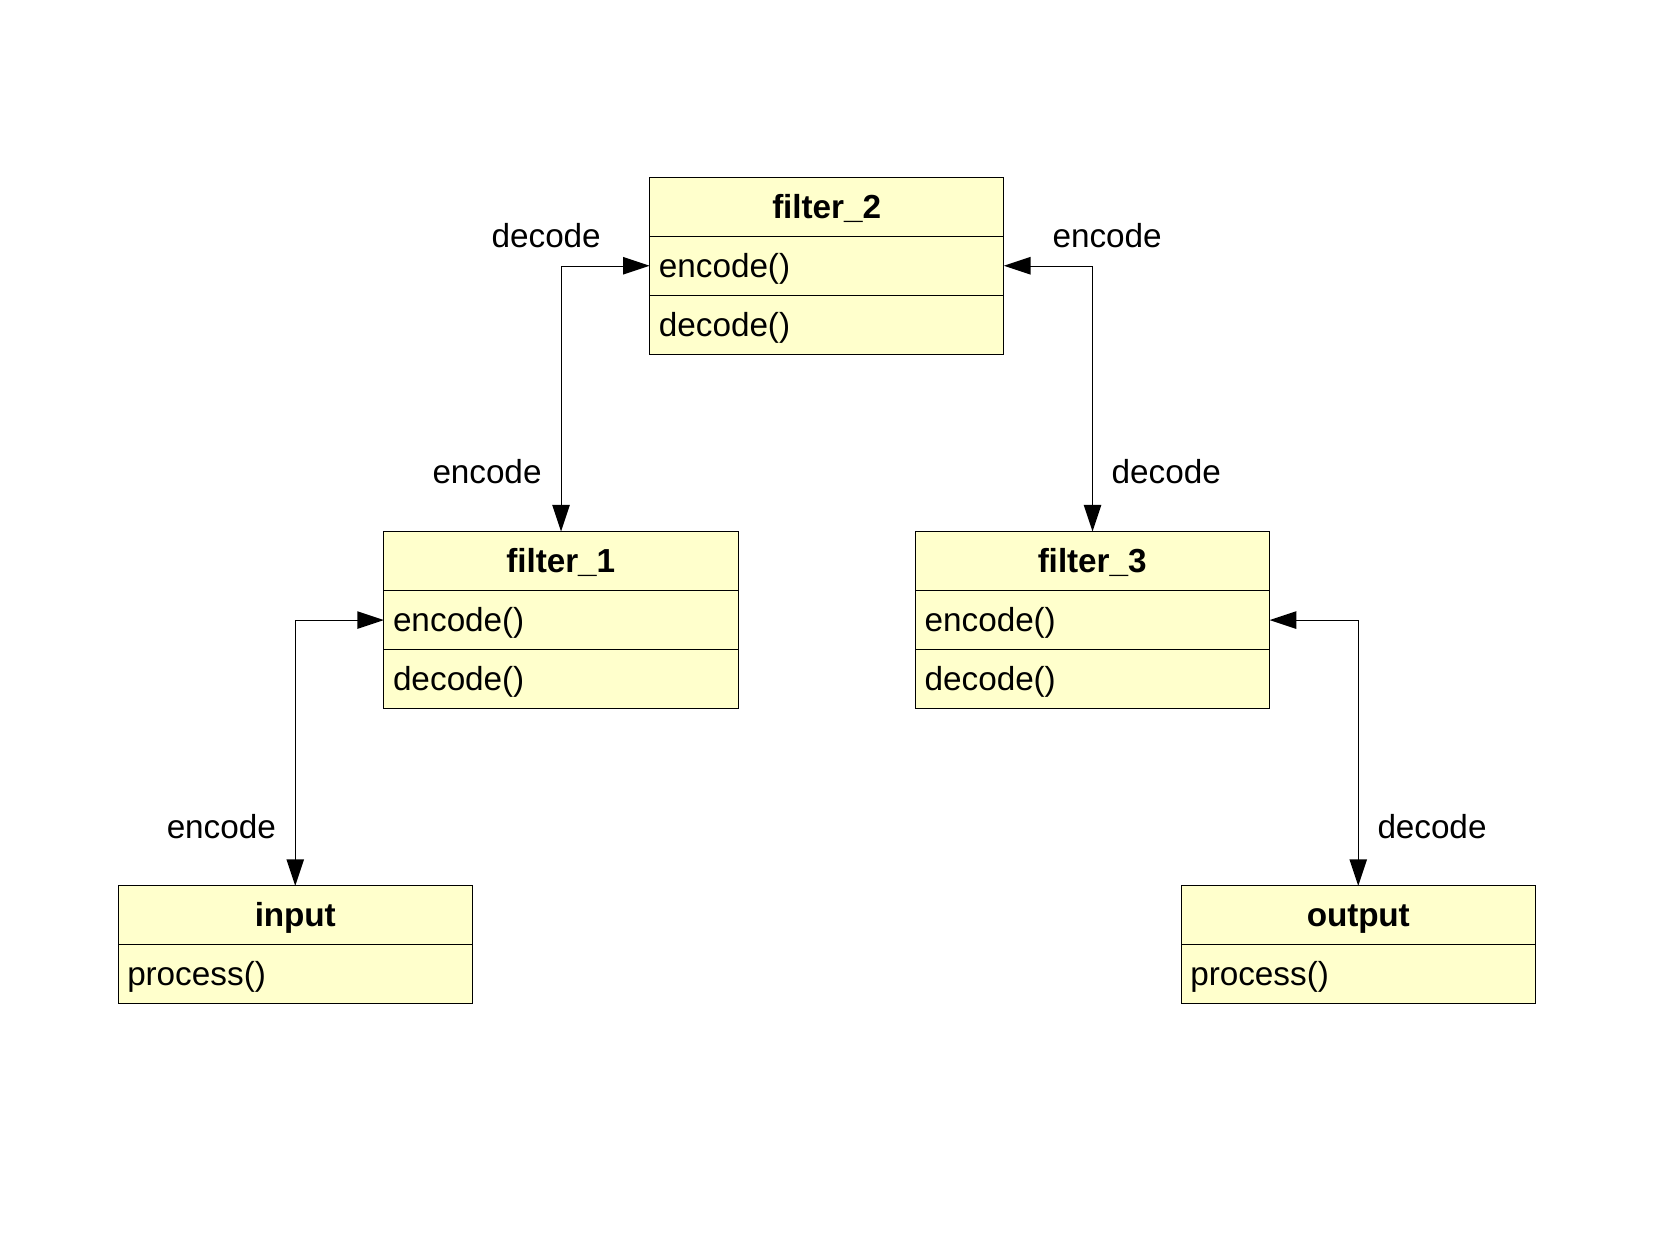

filter_2
 encode()
 decode()
decode
encode
encode
decode
filter_1
 encode()
 decode()
filter_3
 encode()
 decode()
encode
decode
input
 process()
output
 process()